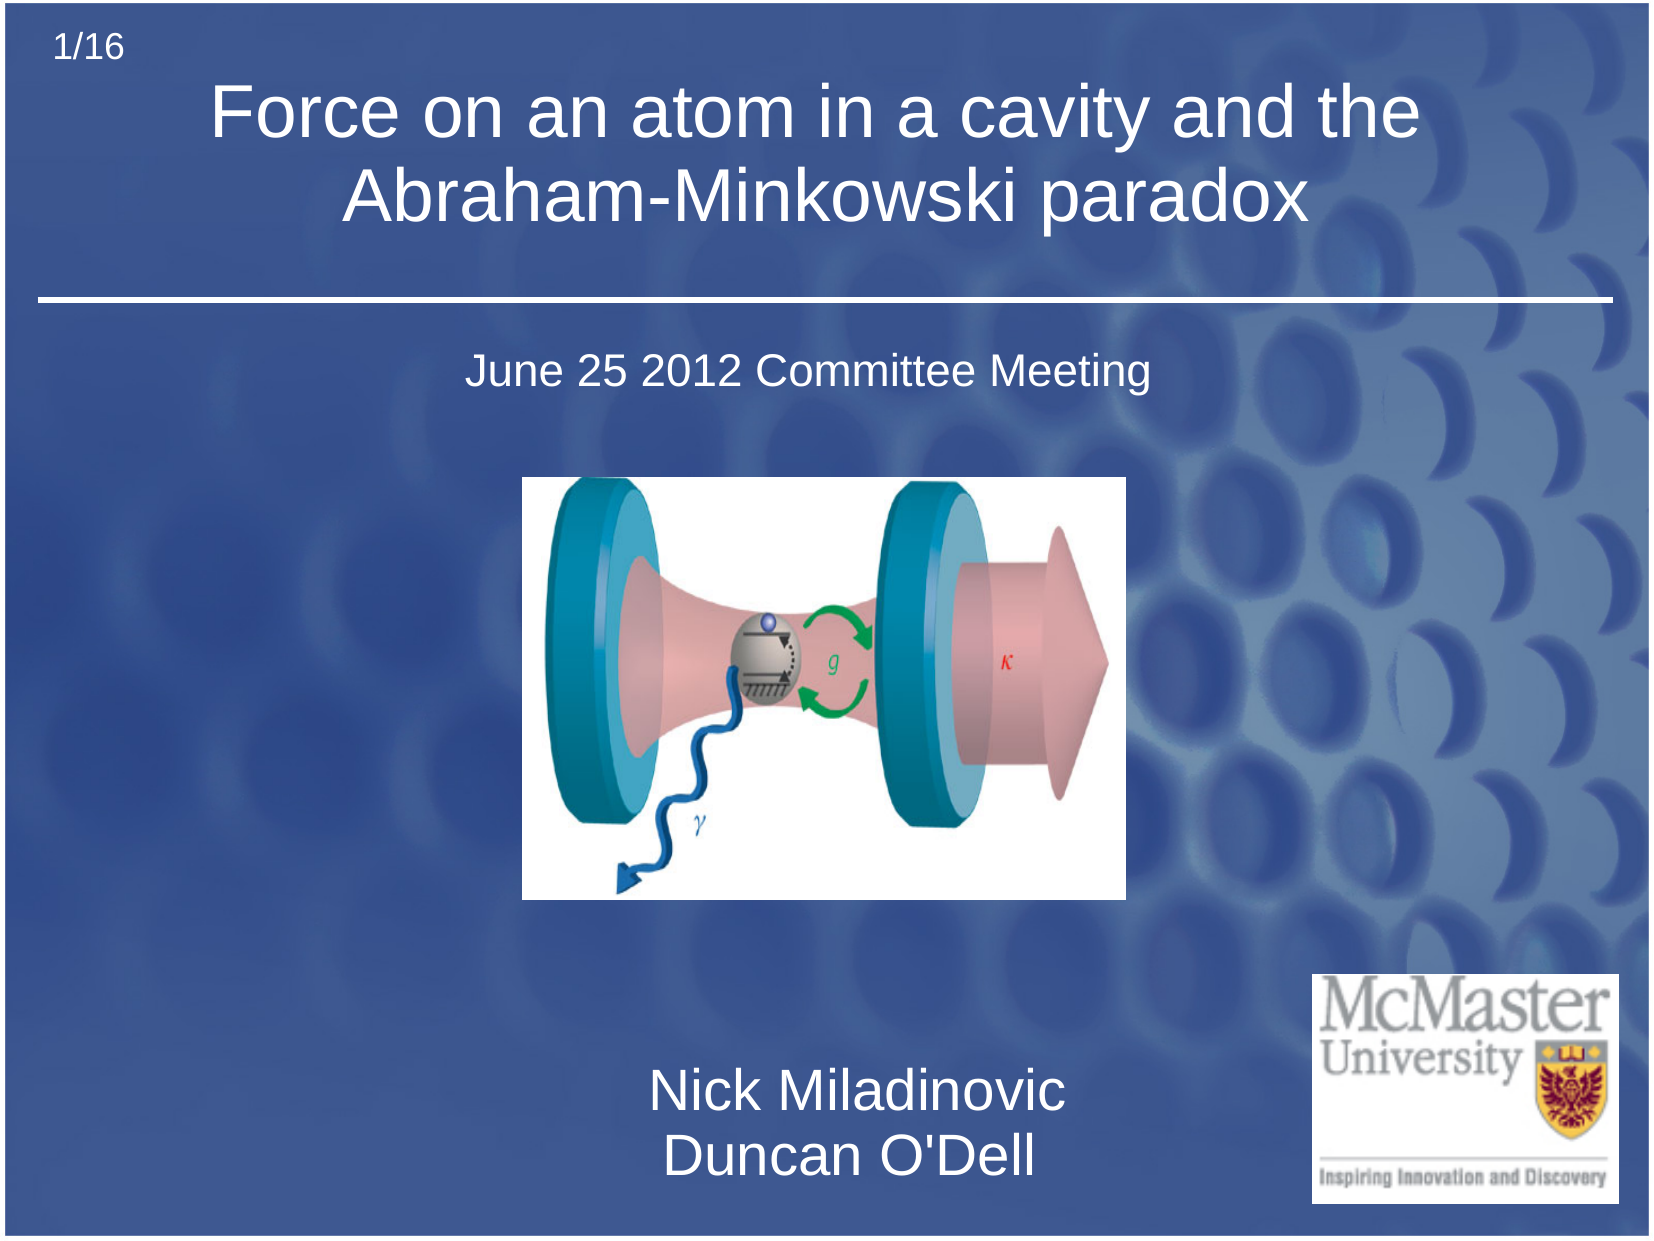

1/16
# Force on an atom in a cavity and the Abraham-Minkowski paradox
June 25 2012 Committee Meeting
 Nick Miladinovic
 Duncan O'Dell